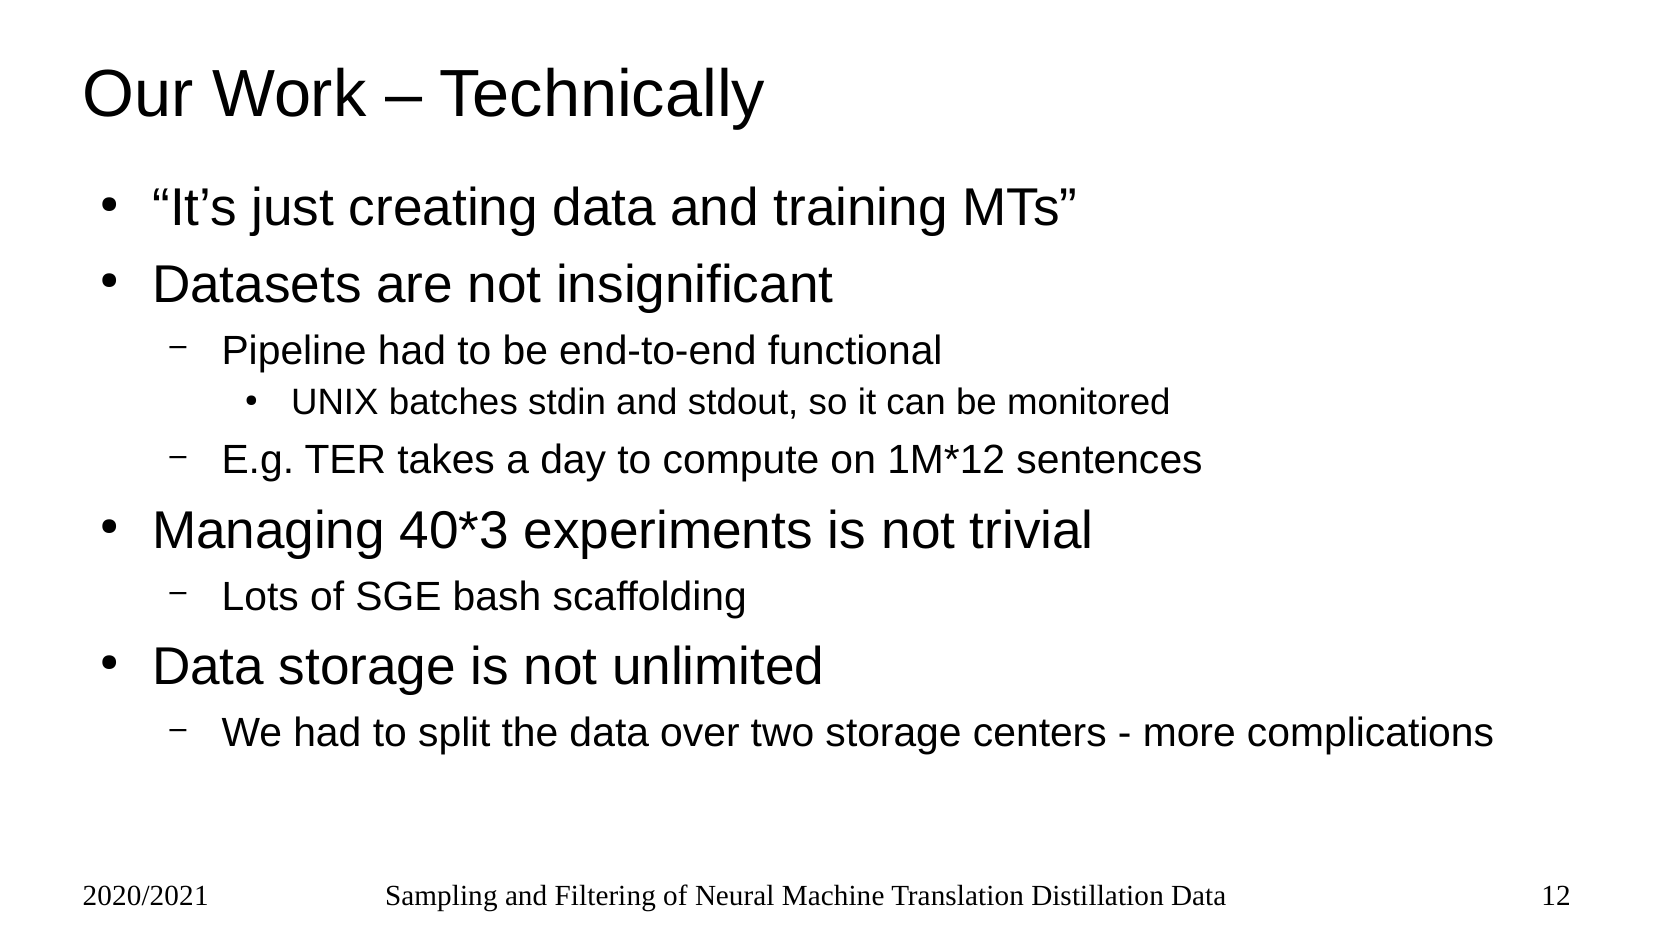

# Our Work – Technically
“It’s just creating data and training MTs”
Datasets are not insignificant
Pipeline had to be end-to-end functional
UNIX batches stdin and stdout, so it can be monitored
E.g. TER takes a day to compute on 1M*12 sentences
Managing 40*3 experiments is not trivial
Lots of SGE bash scaffolding
Data storage is not unlimited
We had to split the data over two storage centers - more complications
2020/2021
Sampling and Filtering of Neural Machine Translation Distillation Data
12